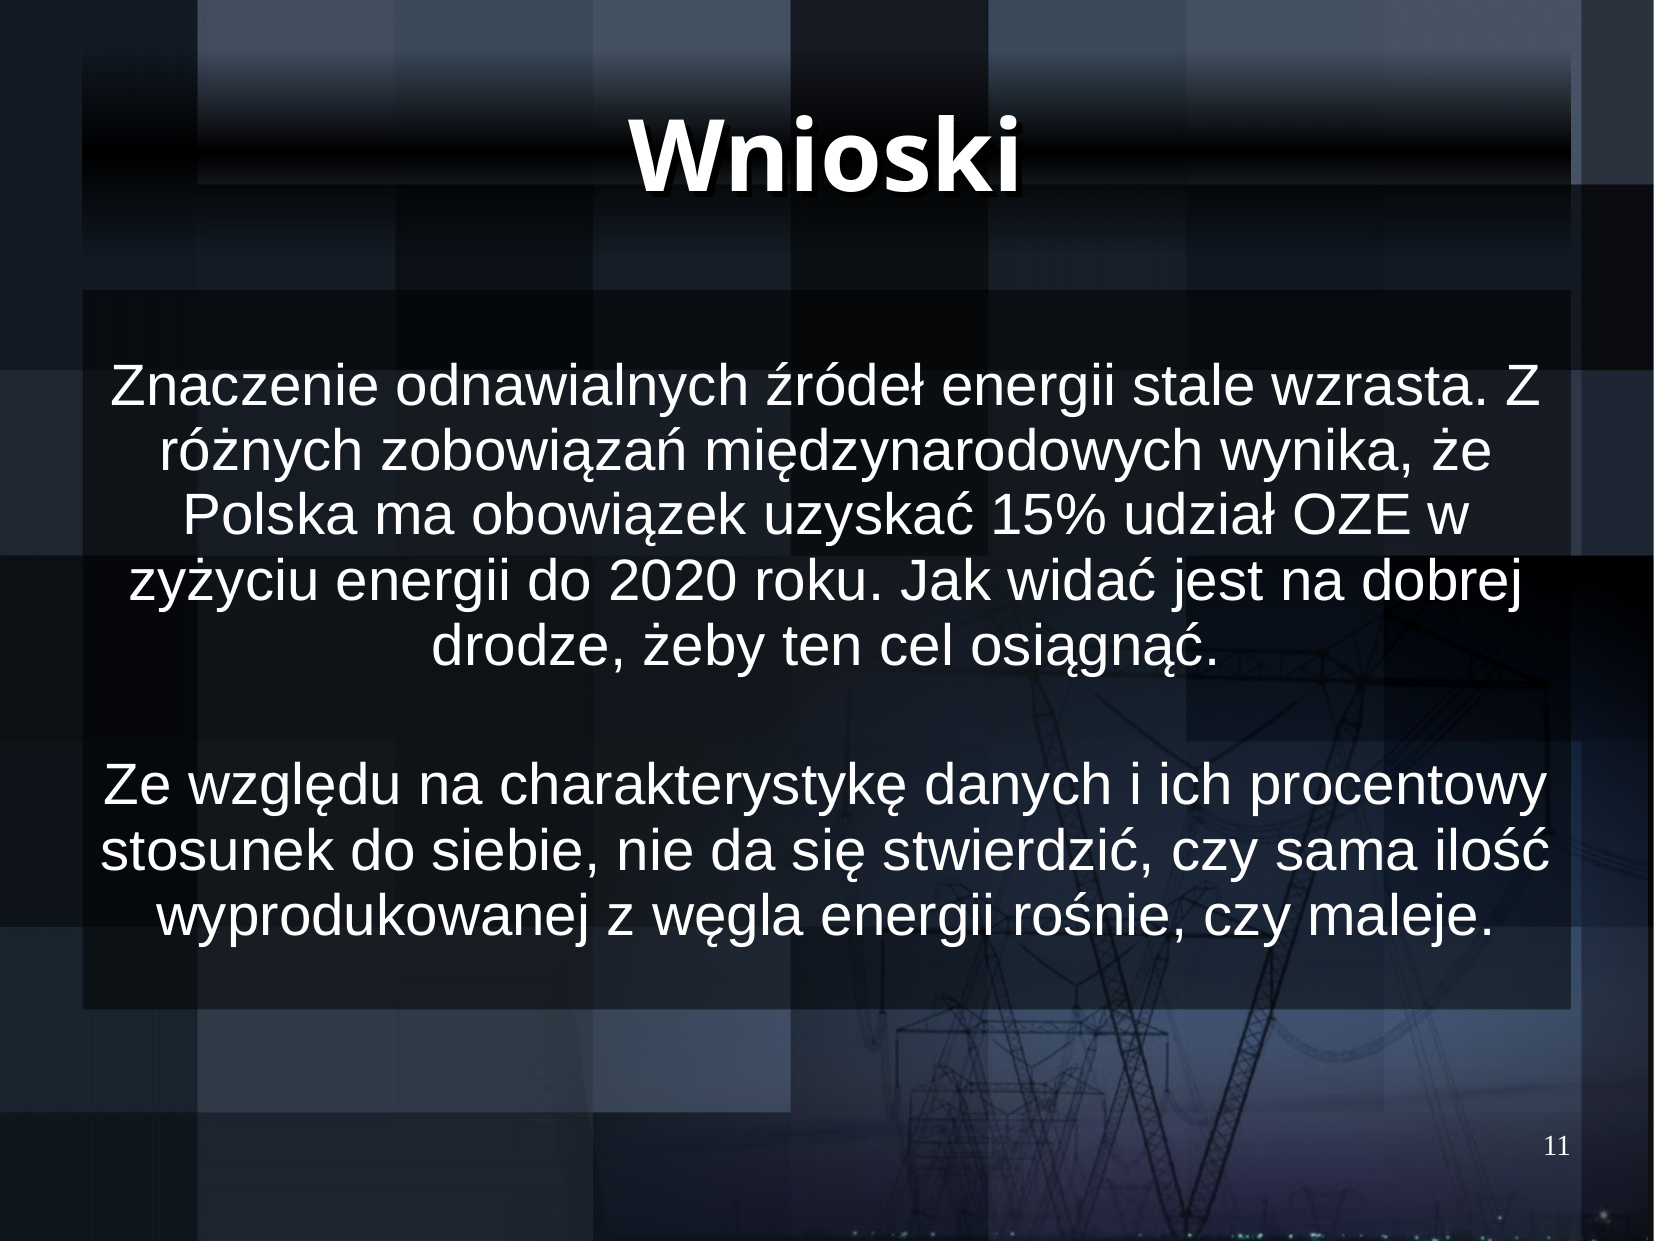

# Wnioski
Znaczenie odnawialnych źródeł energii stale wzrasta. Z różnych zobowiązań międzynarodowych wynika, że Polska ma obowiązek uzyskać 15% udział OZE w zyżyciu energii do 2020 roku. Jak widać jest na dobrej drodze, żeby ten cel osiągnąć.
Ze względu na charakterystykę danych i ich procentowy stosunek do siebie, nie da się stwierdzić, czy sama ilość wyprodukowanej z węgla energii rośnie, czy maleje.
11